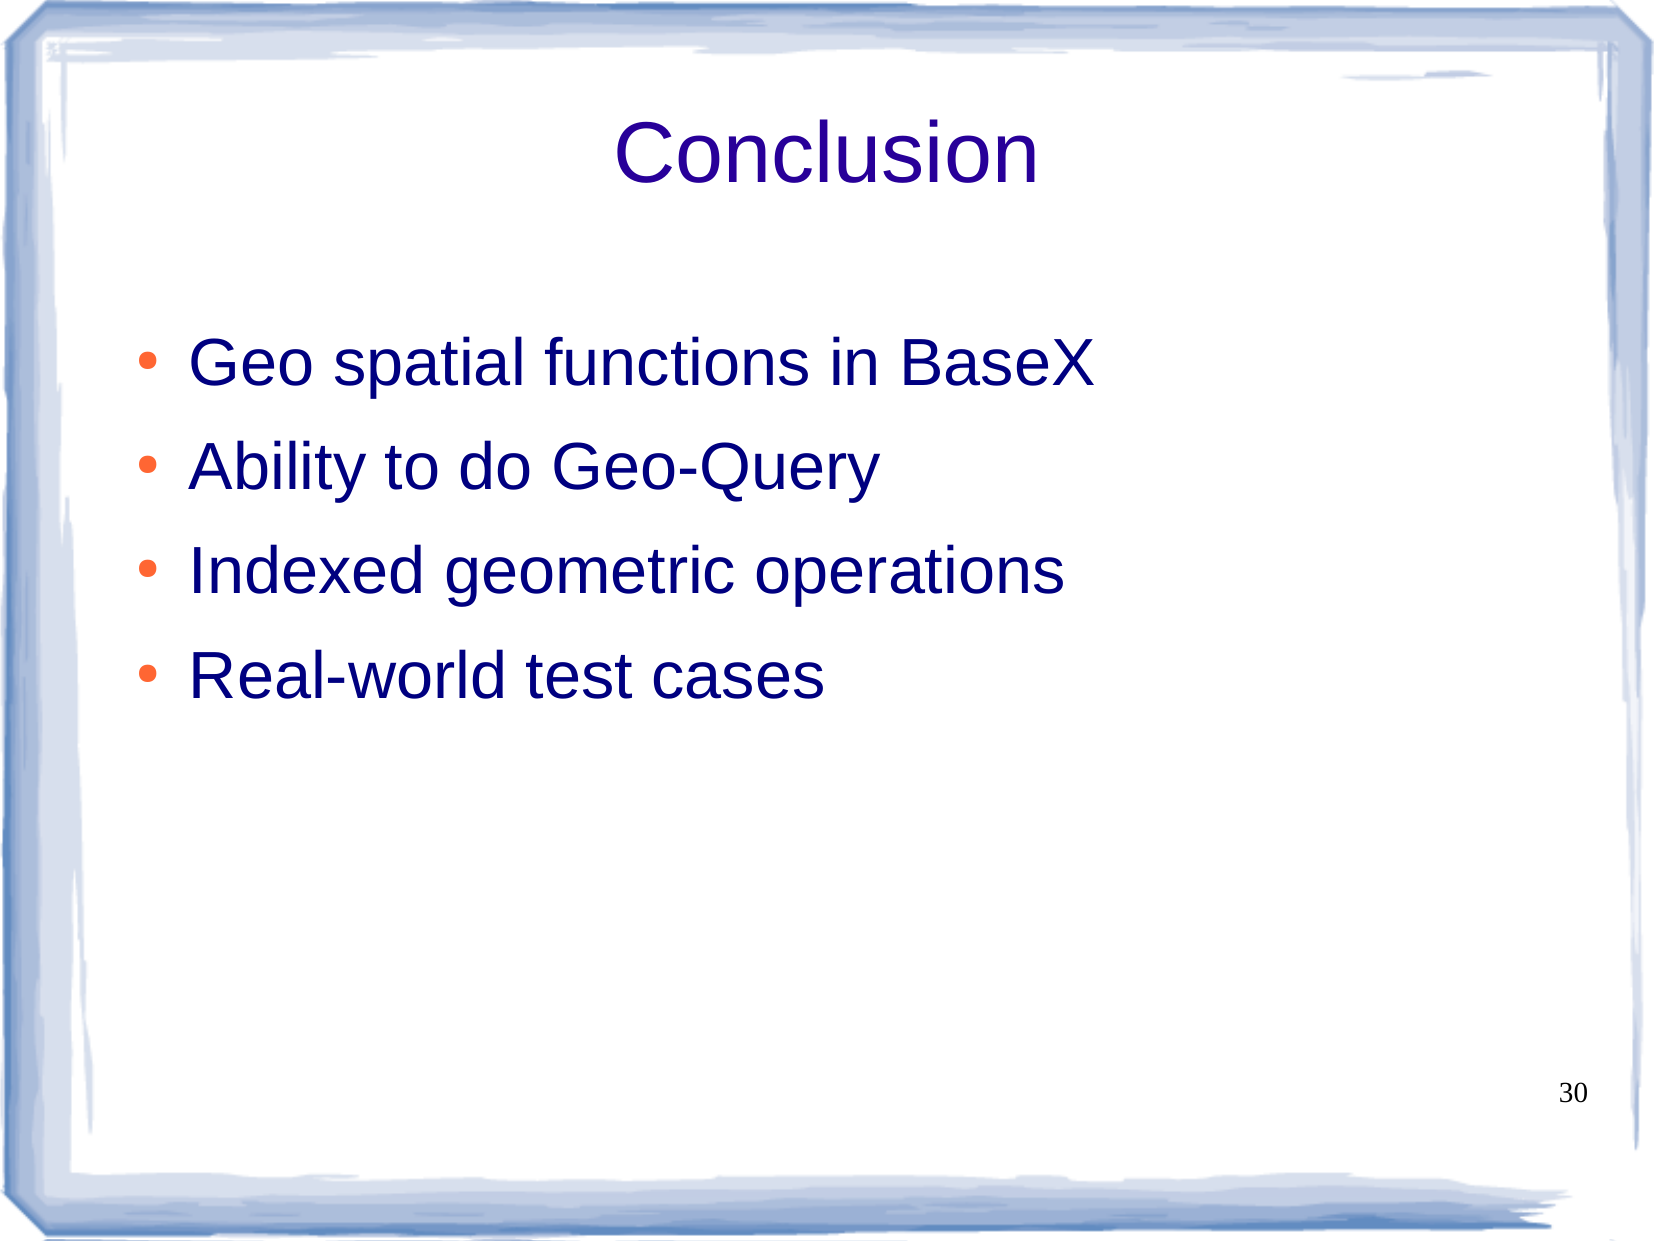

# Conclusion
Geo spatial functions in BaseX
Ability to do Geo-Query
Indexed geometric operations
Real-world test cases
30